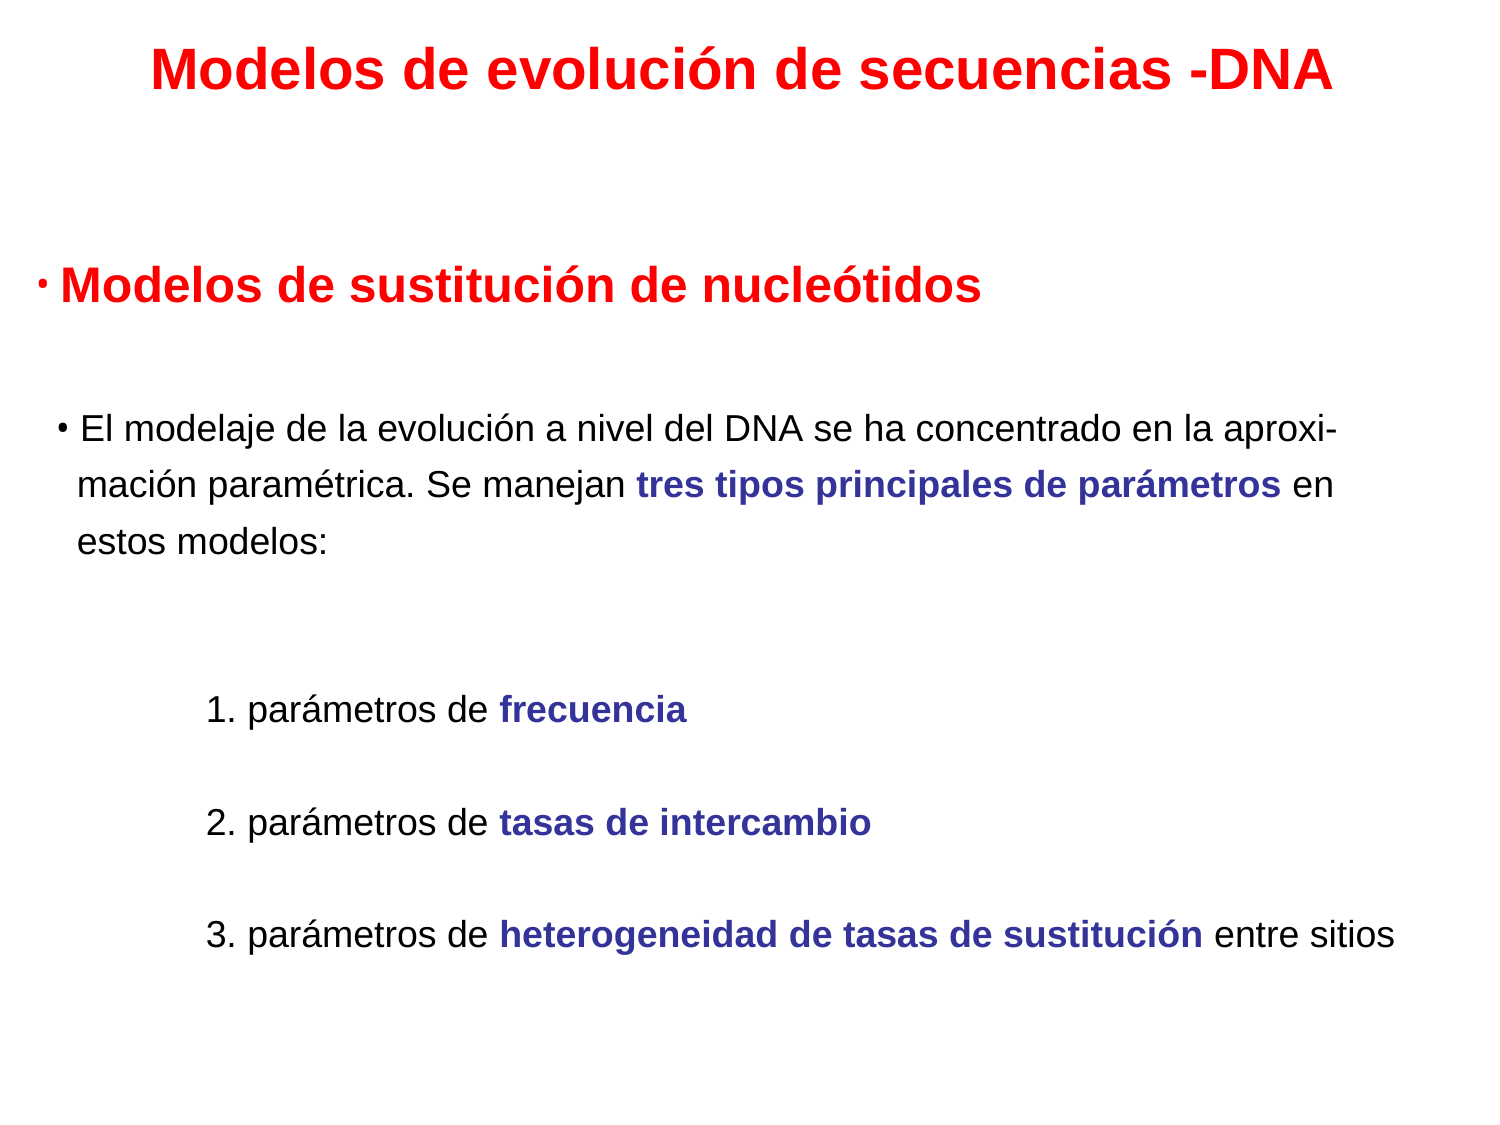

Modelos de evolución de secuencias -DNA
 Modelos de sustitución de nucleótidos
 El modelaje de la evolución a nivel del DNA se ha concentrado en la aproxi-
 mación paramétrica. Se manejan tres tipos principales de parámetros en
 estos modelos:
	1. parámetros de frecuencia
	2. parámetros de tasas de intercambio
	3. parámetros de heterogeneidad de tasas de sustitución entre sitios